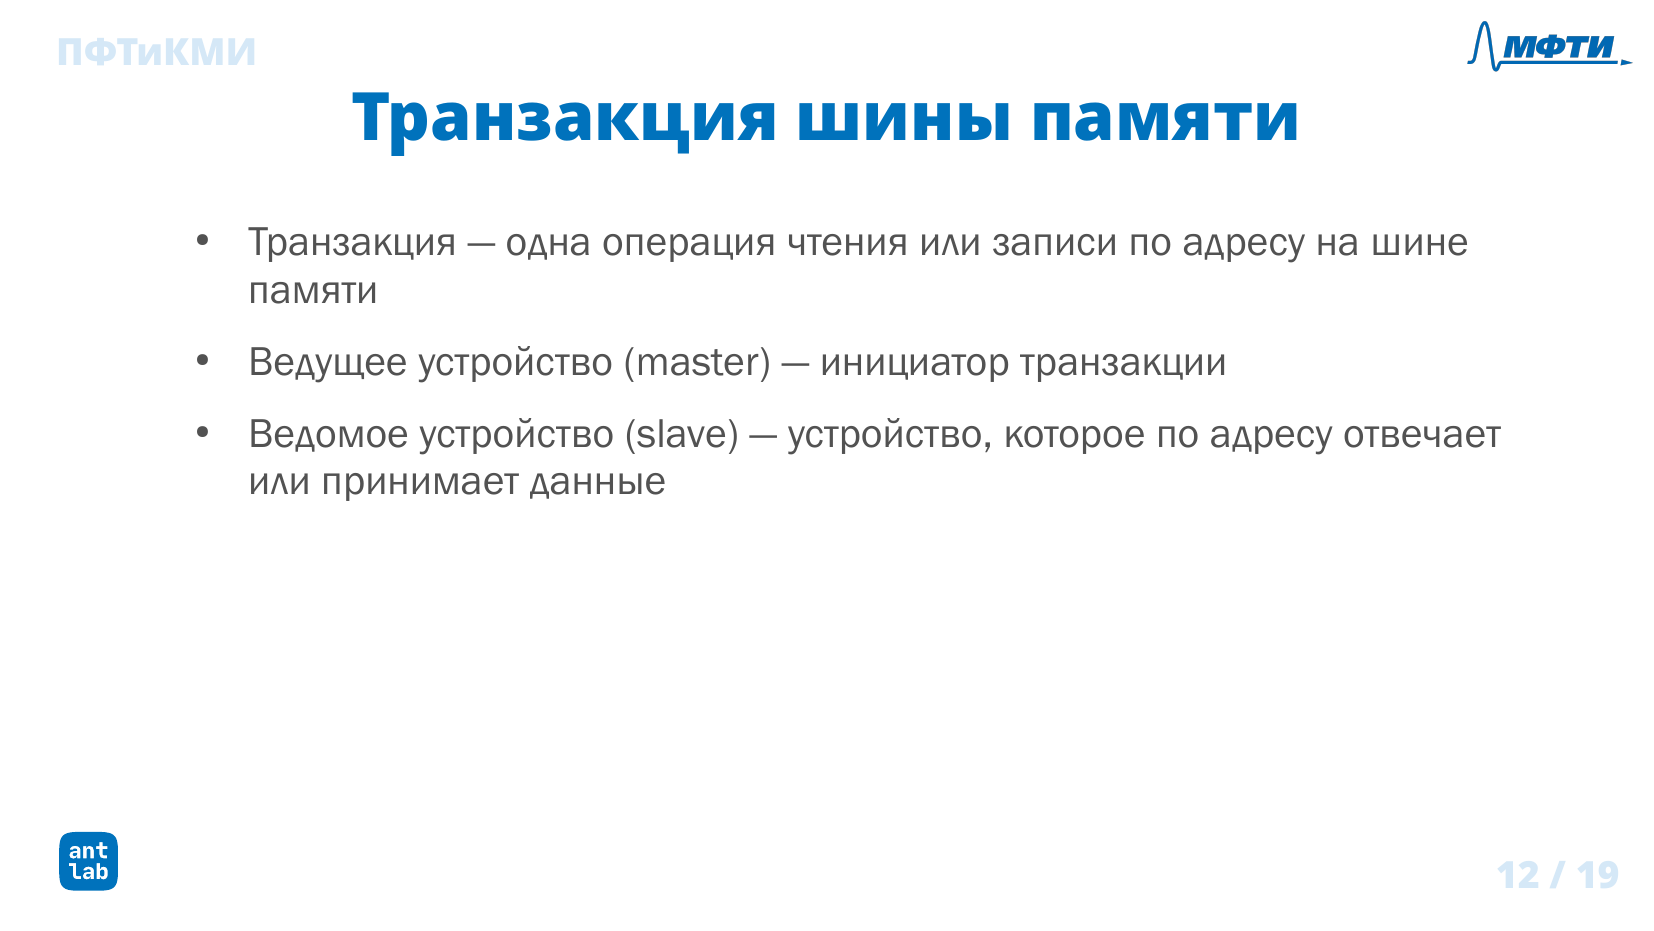

# Транзакция шины памяти
Транзакция — одна операция чтения или записи по адресу на шине памяти
Ведущее устройство (master) — инициатор транзакции
Ведомое устройство (slave) — устройство, которое по адресу отвечает или принимает данные